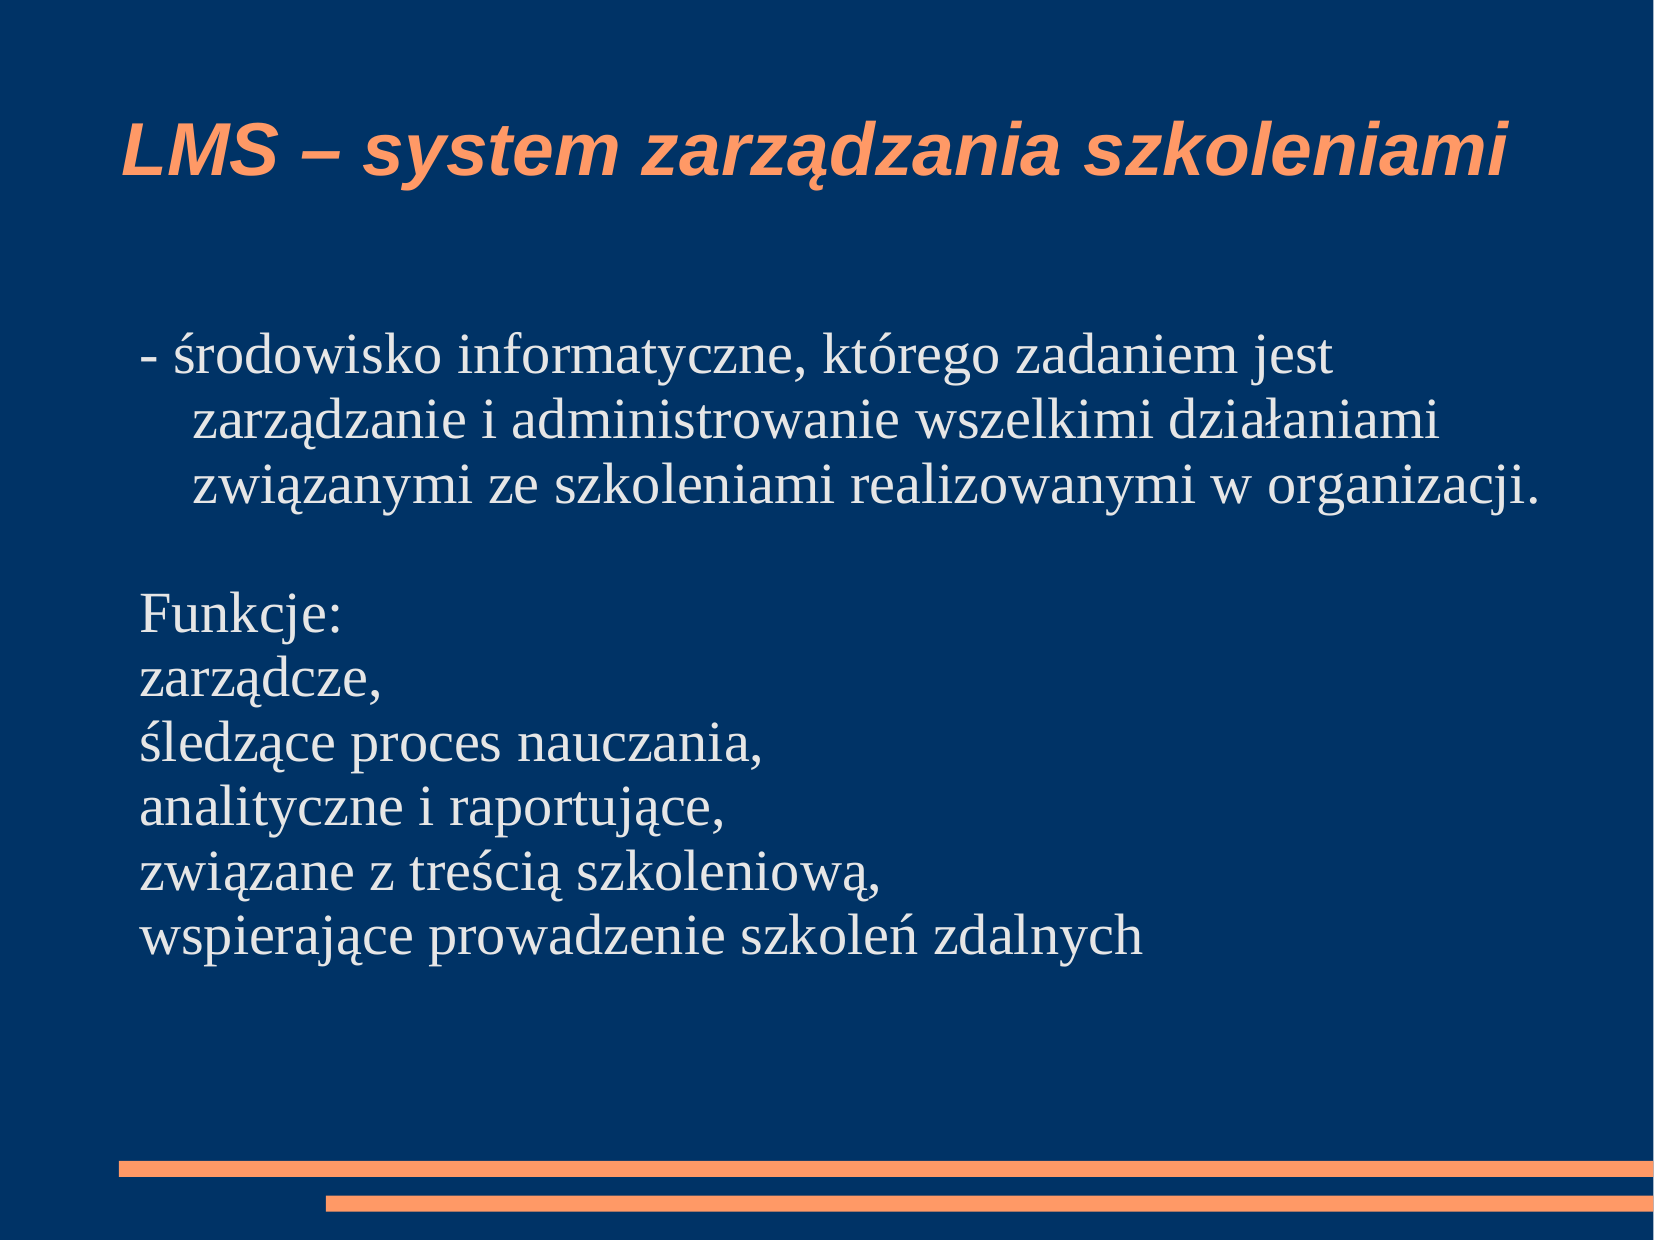

# LMS – system zarządzania szkoleniami
- środowisko informatyczne, którego zadaniem jest zarządzanie i administrowanie wszelkimi działaniami związanymi ze szkoleniami realizowanymi w organizacji.
Funkcje:
zarządcze,
śledzące proces nauczania,
analityczne i raportujące,
związane z treścią szkoleniową,
wspierające prowadzenie szkoleń zdalnych